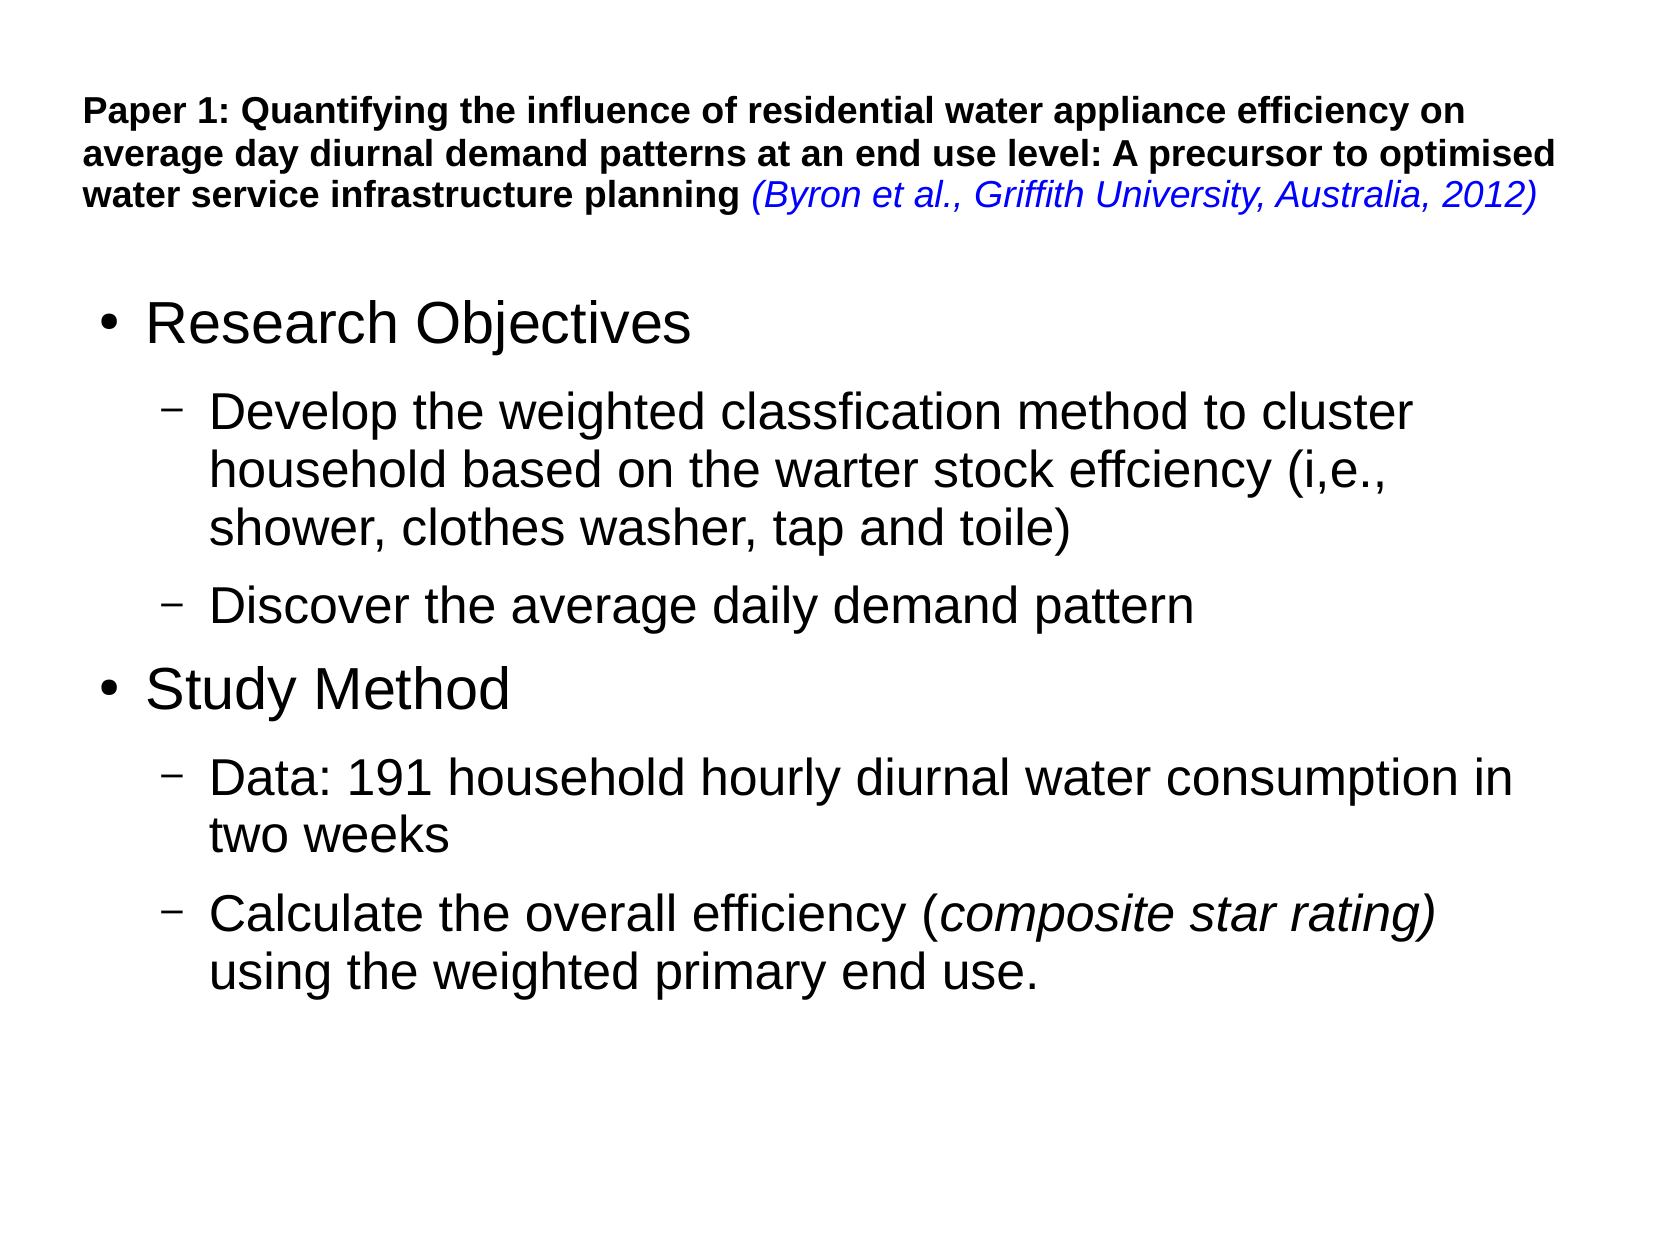

# Paper 1: Quantifying the inﬂuence of residential water appliance efﬁciency on average day diurnal demand patterns at an end use level: A precursor to optimised water service infrastructure planning (Byron et al., Griffith University, Australia, 2012)
Research Objectives
Develop the weighted classfication method to cluster household based on the warter stock effciency (i,e., shower, clothes washer, tap and toile)
Discover the average daily demand pattern
Study Method
Data: 191 household hourly diurnal water consumption in two weeks
Calculate the overall efficiency (composite star rating) using the weighted primary end use.